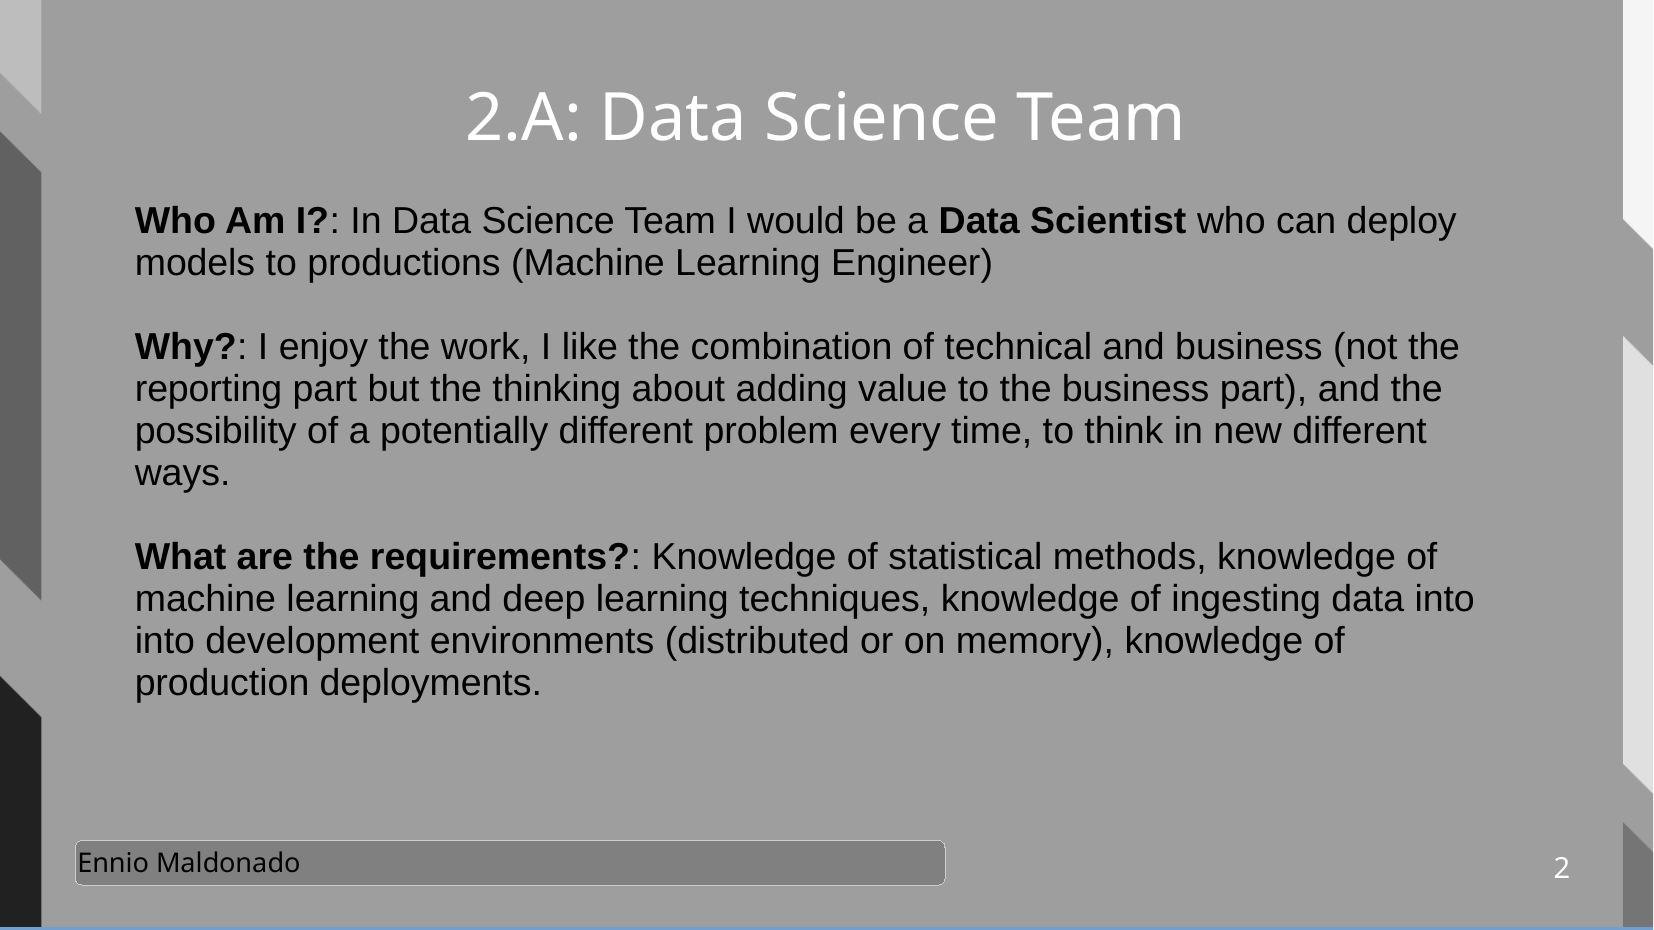

# 2.A: Data Science Team
Who Am I?: In Data Science Team I would be a Data Scientist who can deploy models to productions (Machine Learning Engineer)
Why?: I enjoy the work, I like the combination of technical and business (not the reporting part but the thinking about adding value to the business part), and the possibility of a potentially different problem every time, to think in new different ways.
What are the requirements?: Knowledge of statistical methods, knowledge of machine learning and deep learning techniques, knowledge of ingesting data into into development environments (distributed or on memory), knowledge of production deployments.
Ennio Maldonado
3 October 2020
Candy Clone
2